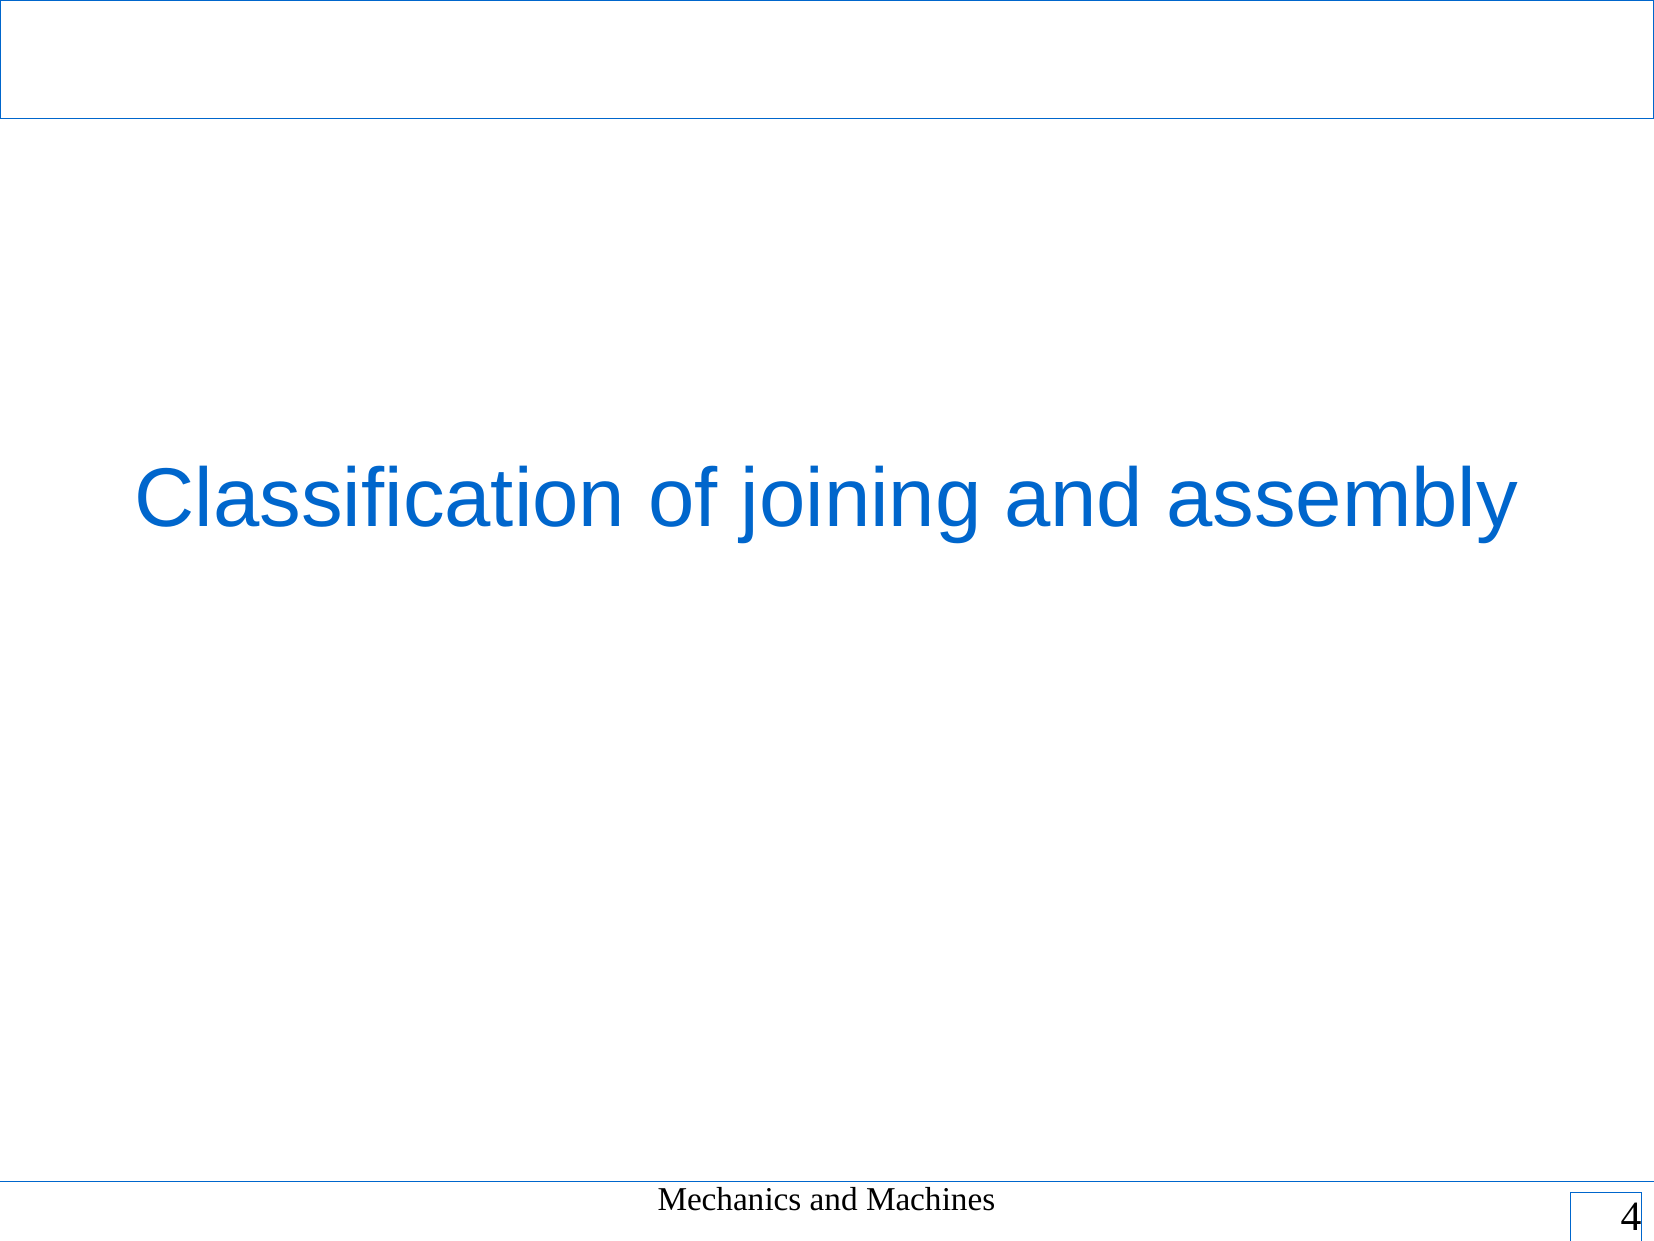

#
Classification of joining and assembly
Mechanics and Machines
4